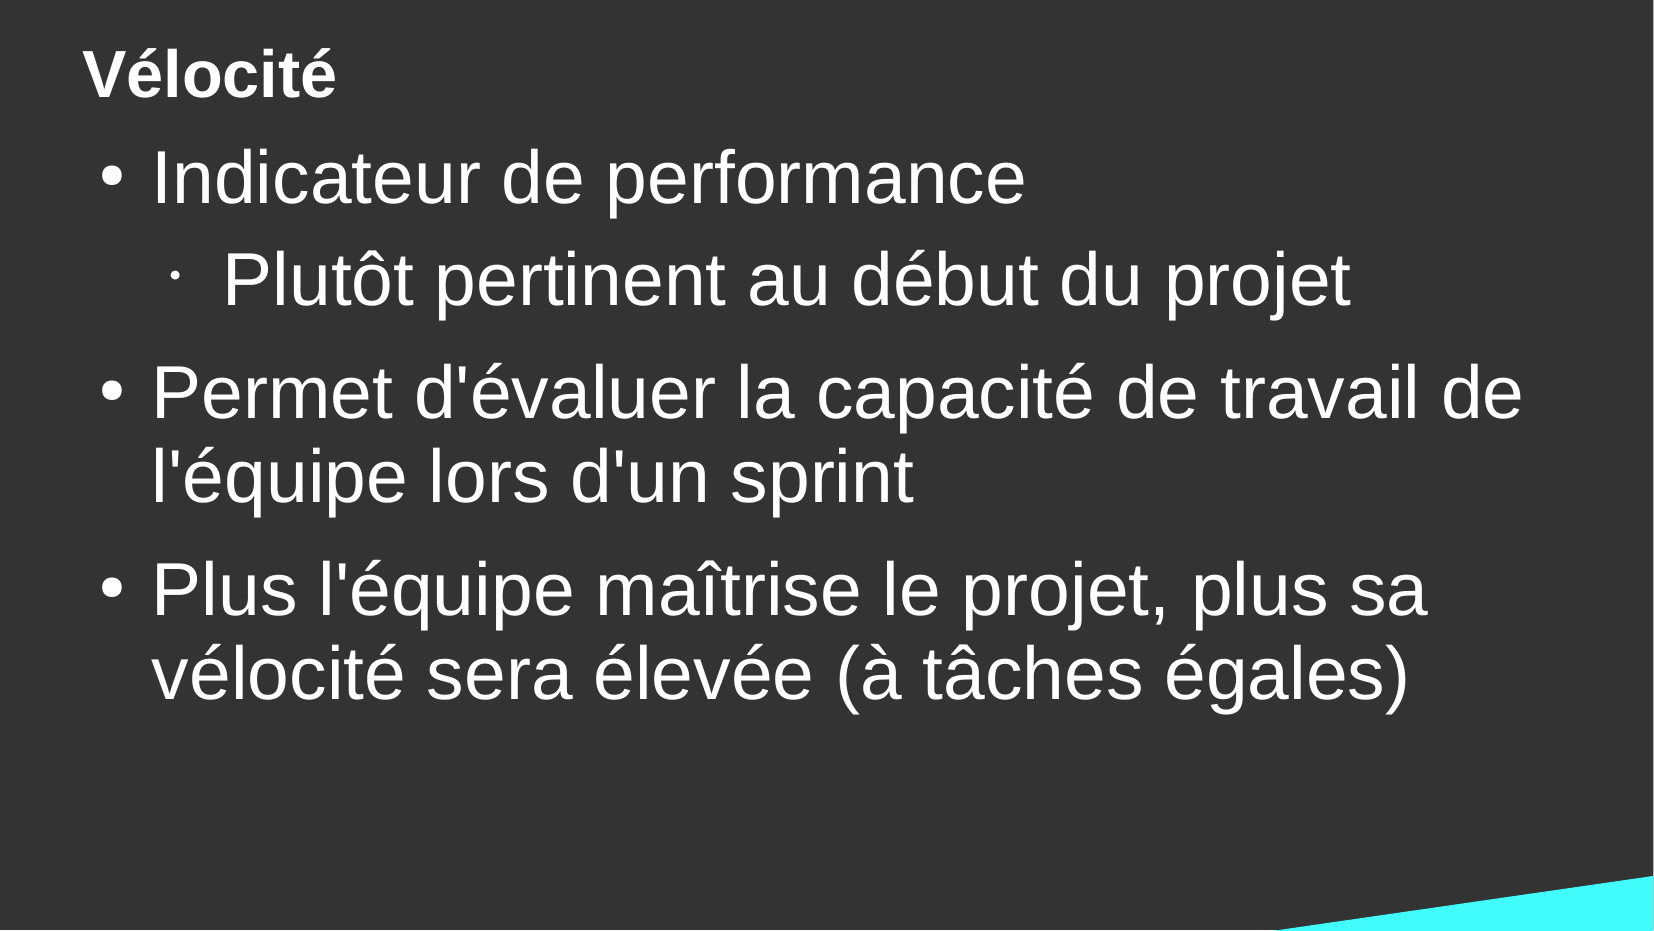

# Vélocité
Indicateur de performance
Plutôt pertinent au début du projet
Permet d'évaluer la capacité de travail de l'équipe lors d'un sprint
Plus l'équipe maîtrise le projet, plus sa vélocité sera élevée (à tâches égales)